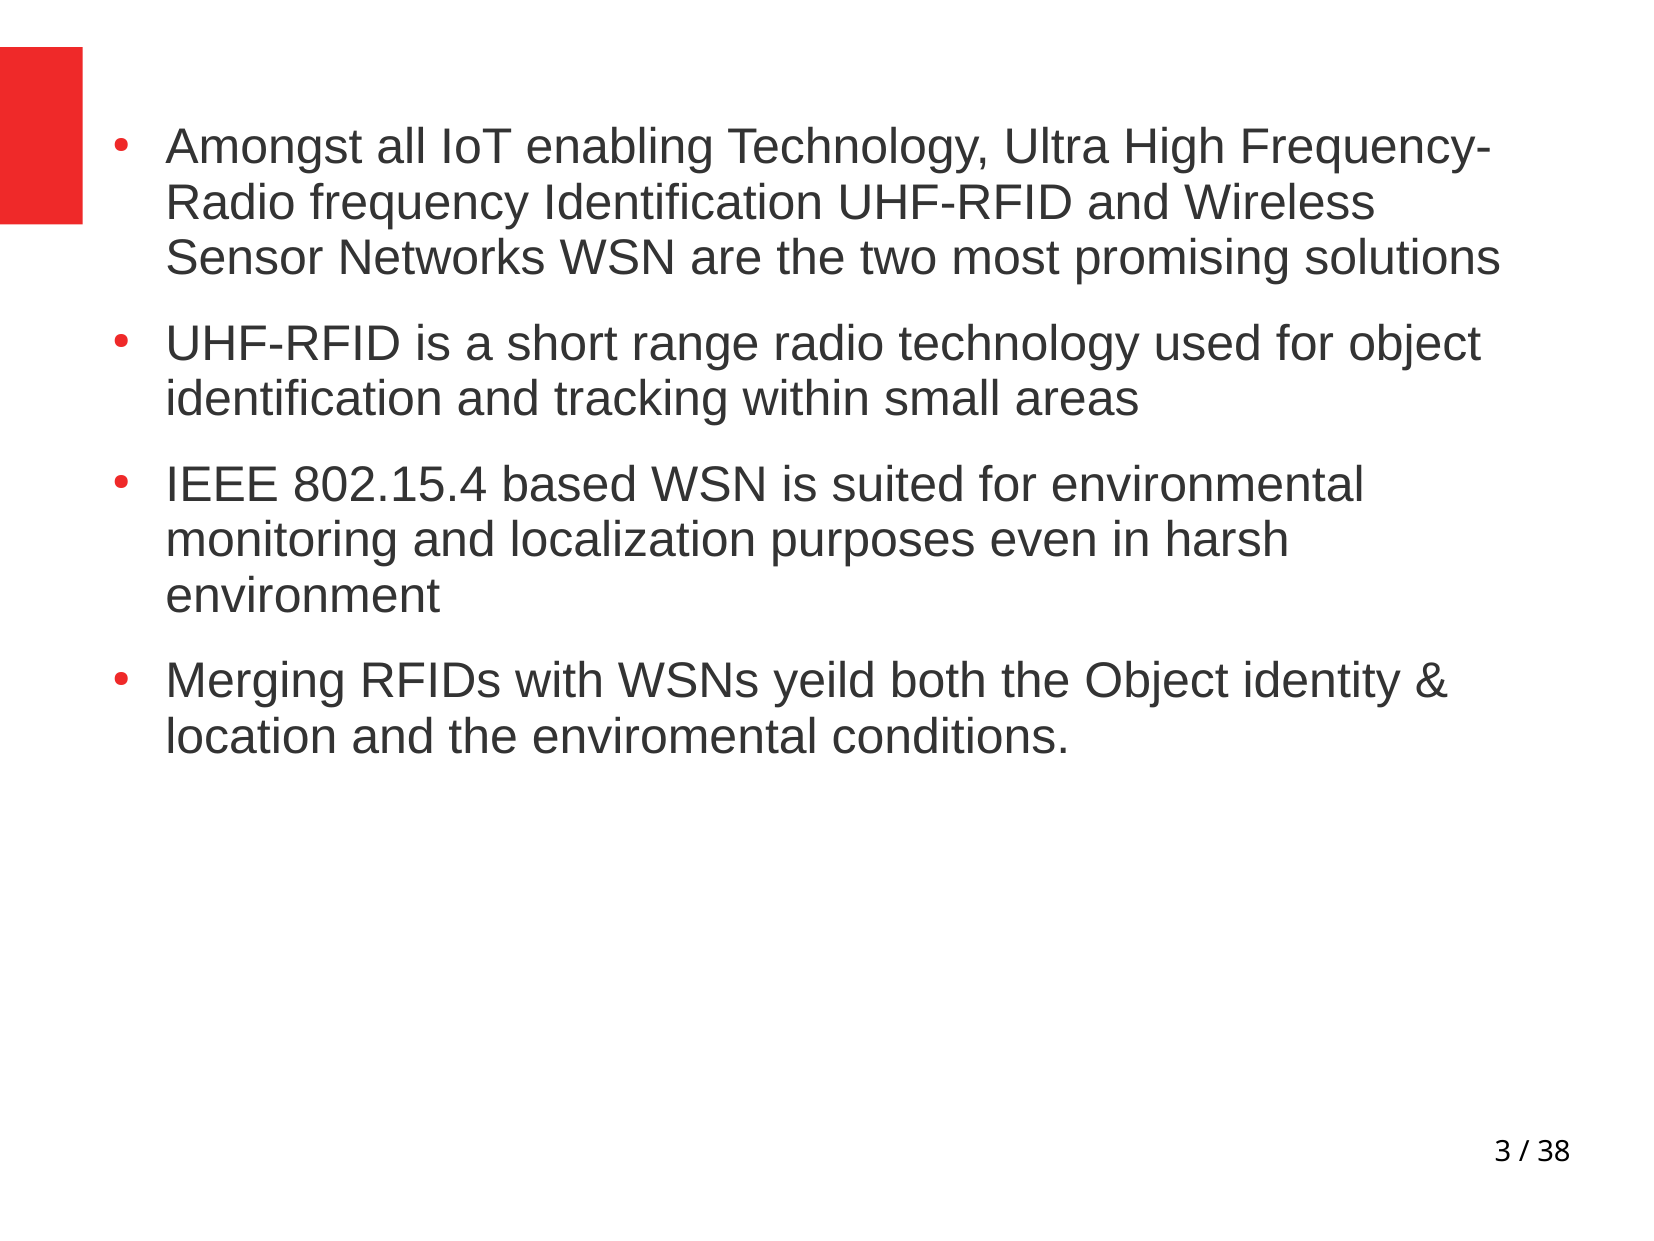

# Amongst all IoT enabling Technology, Ultra High Frequency-Radio frequency Identification UHF-RFID and Wireless Sensor Networks WSN are the two most promising solutions
UHF-RFID is a short range radio technology used for object identification and tracking within small areas
IEEE 802.15.4 based WSN is suited for environmental monitoring and localization purposes even in harsh environment
Merging RFIDs with WSNs yeild both the Object identity & location and the enviromental conditions.
3